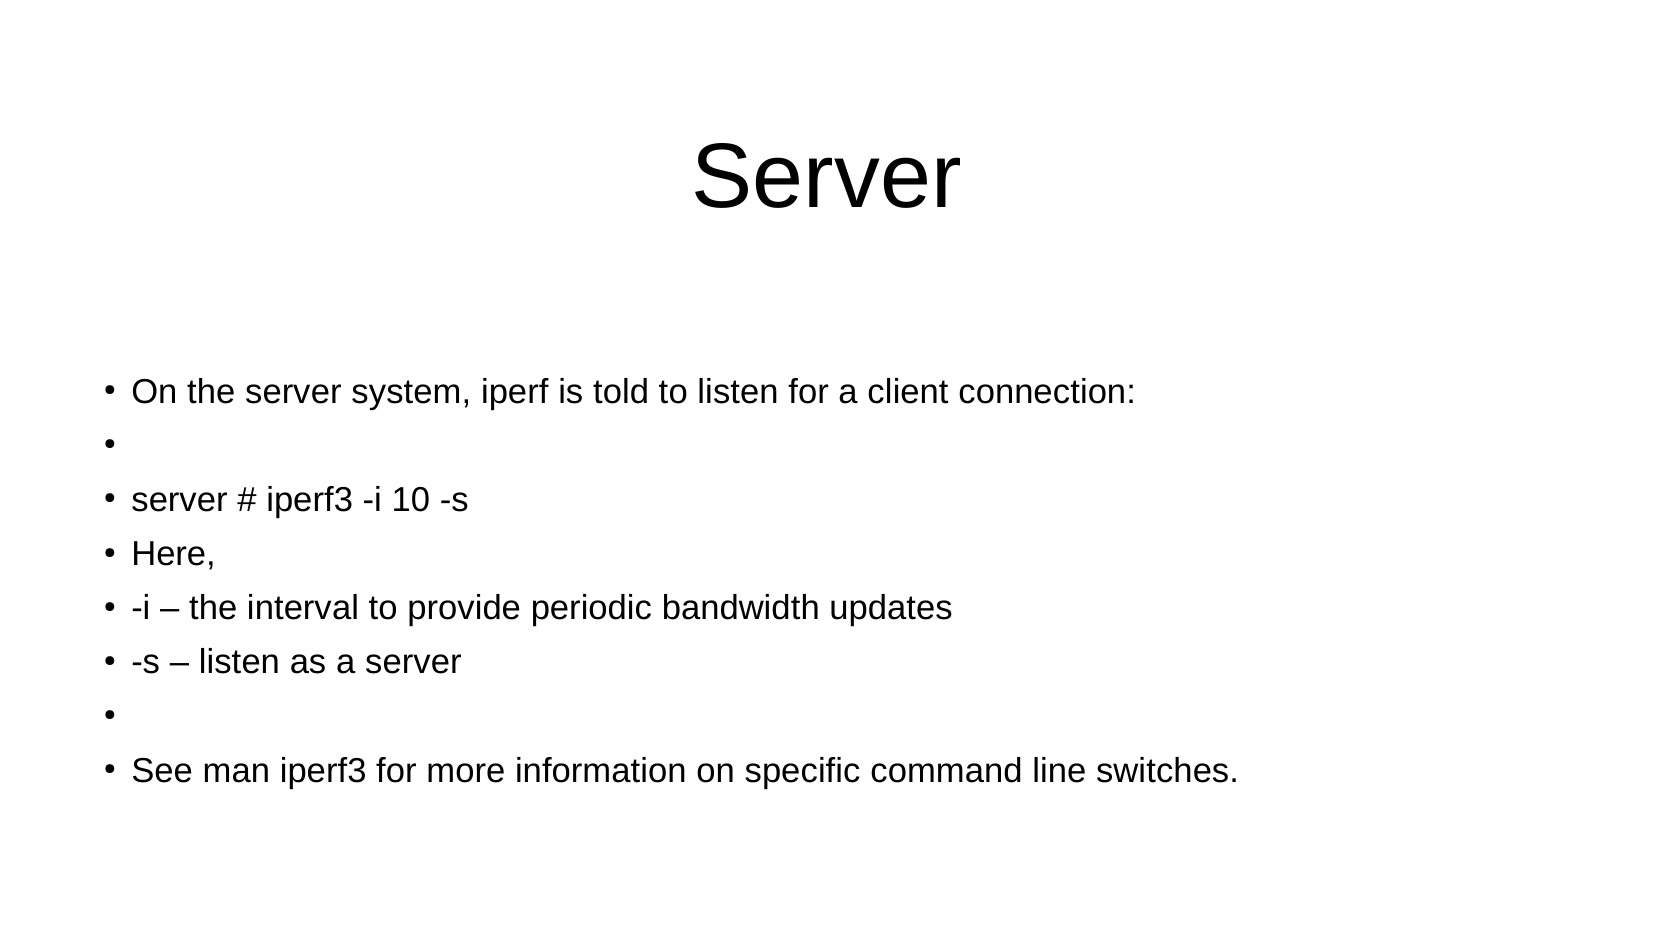

# Server
On the server system, iperf is told to listen for a client connection:
server # iperf3 -i 10 -s
Here,
-i – the interval to provide periodic bandwidth updates
-s – listen as a server
See man iperf3 for more information on specific command line switches.